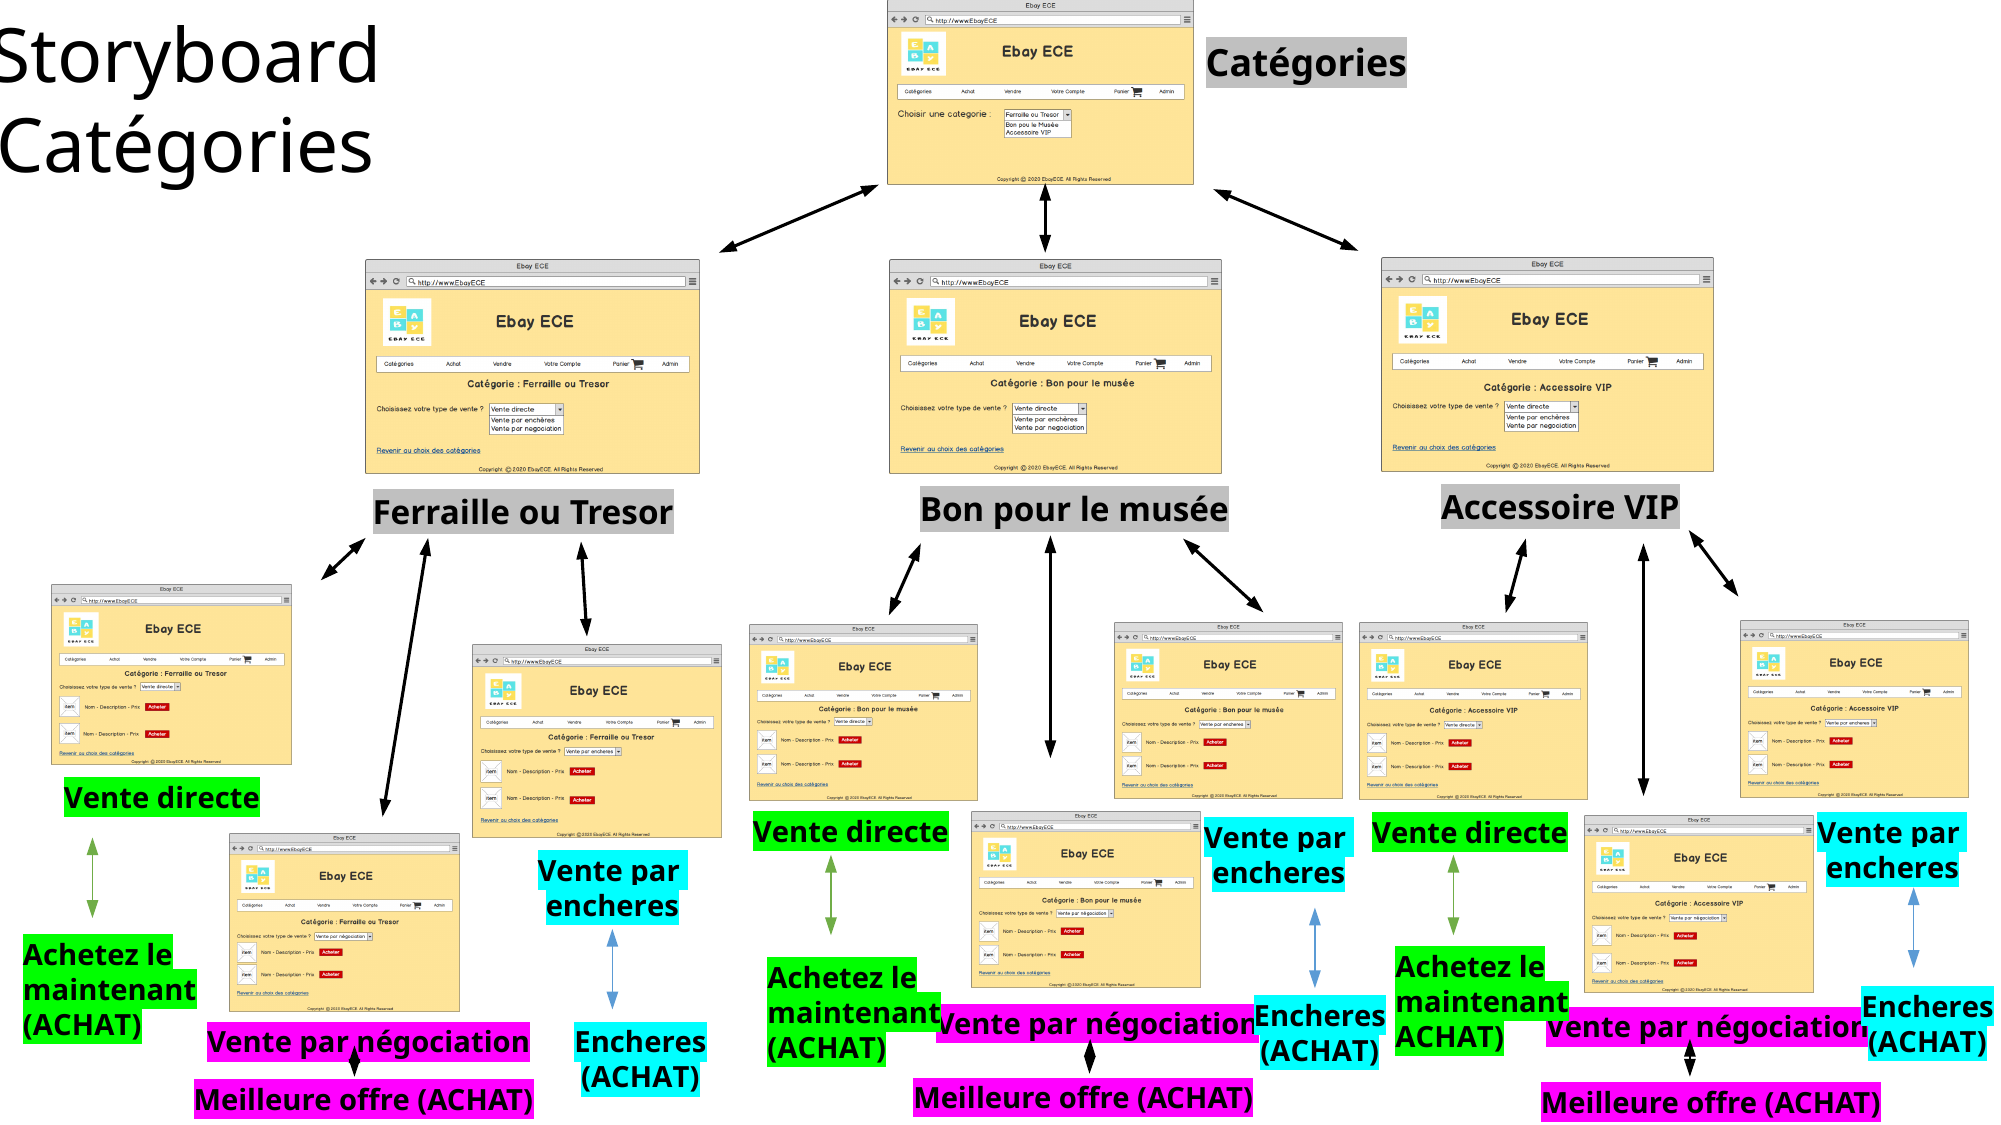

Storyboard Catégories
Catégories
Accessoire VIP
Bon pour le musée
Ferraille ou Tresor
Vente directe
Vente directe
Vente directe
Vente par
encheres
Vente par
encheres
Vente par
encheres
Achetez le maintenant
(ACHAT)
Achetez le maintenant
ACHAT)
Achetez le maintenant
(ACHAT)
Encheres
(ACHAT)
Encheres
(ACHAT)
Vente par négociation
Vente par négociation
Vente par négociation
Encheres
(ACHAT)
Meilleure offre (ACHAT)
Meilleure offre (ACHAT)
Meilleure offre (ACHAT)